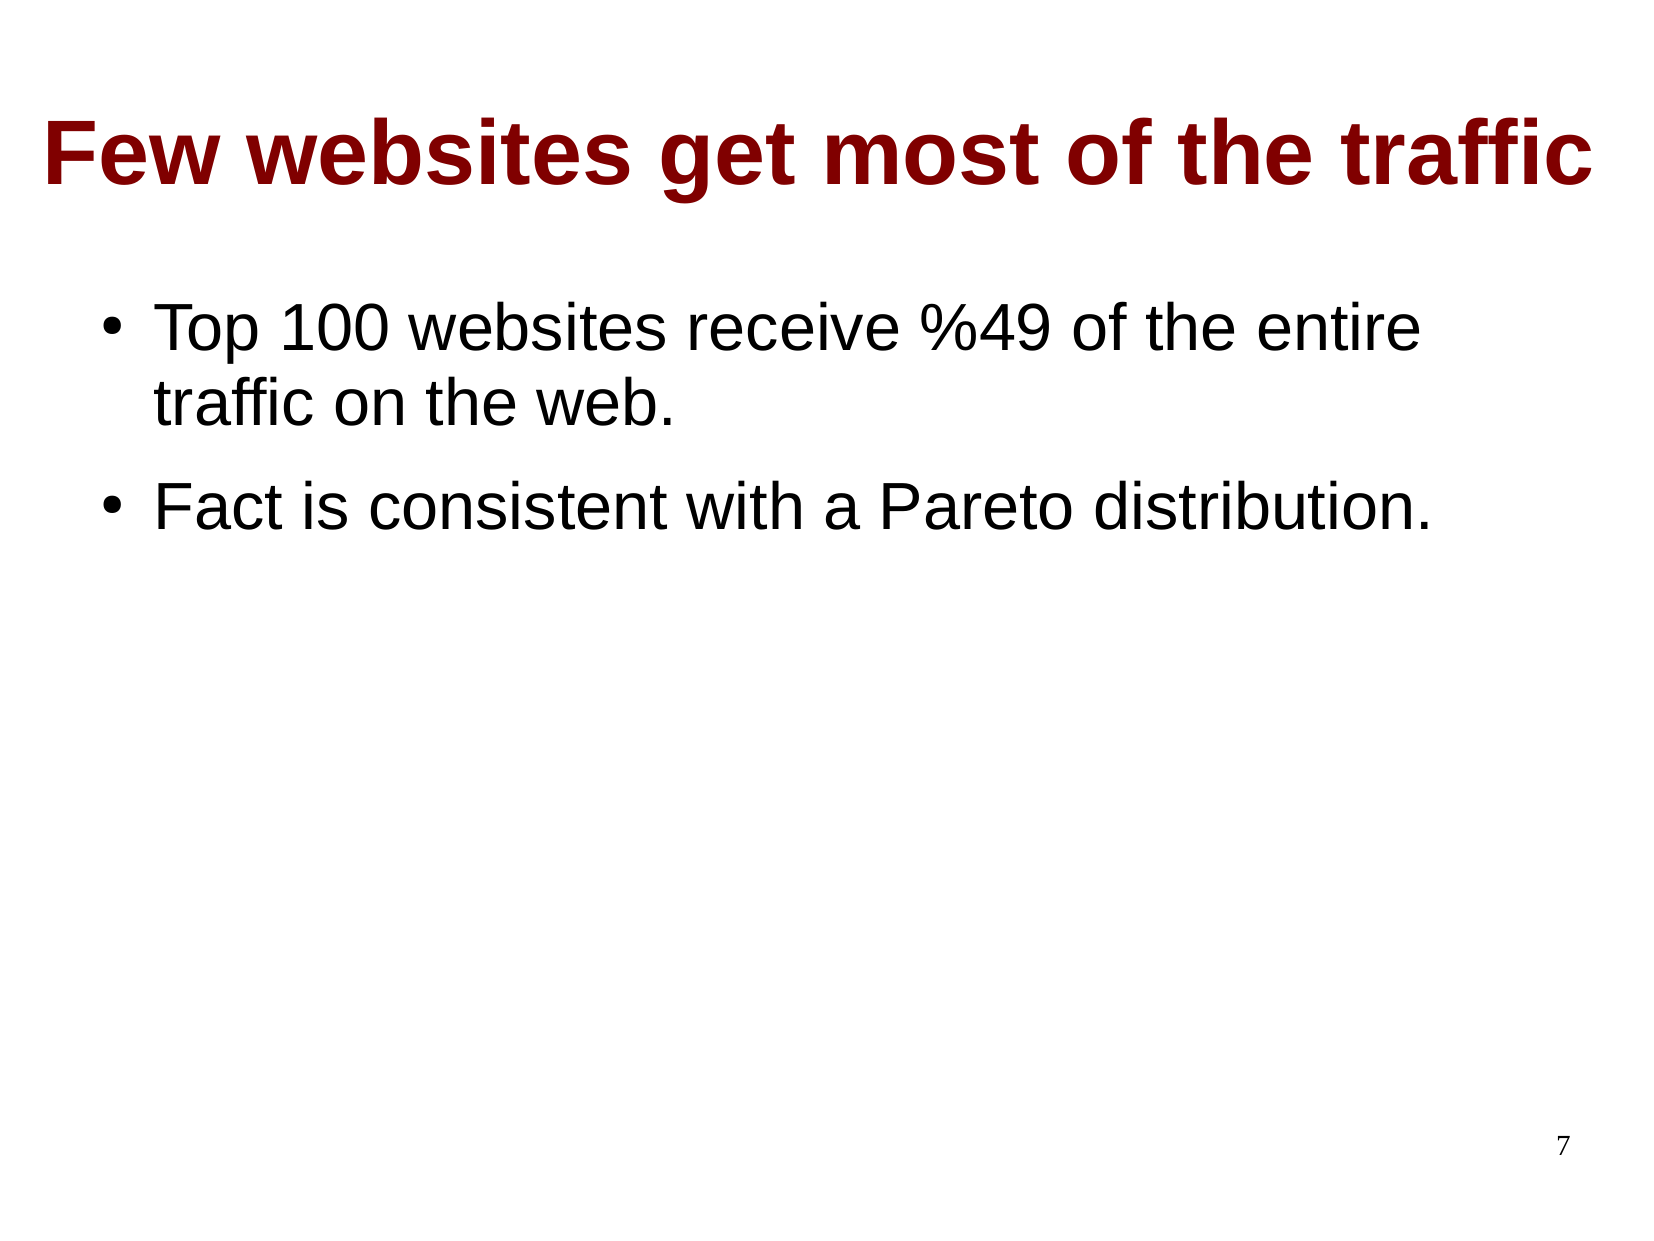

# Few websites get most of the traffic
Top 100 websites receive %49 of the entire traffic on the web.
Fact is consistent with a Pareto distribution.
7